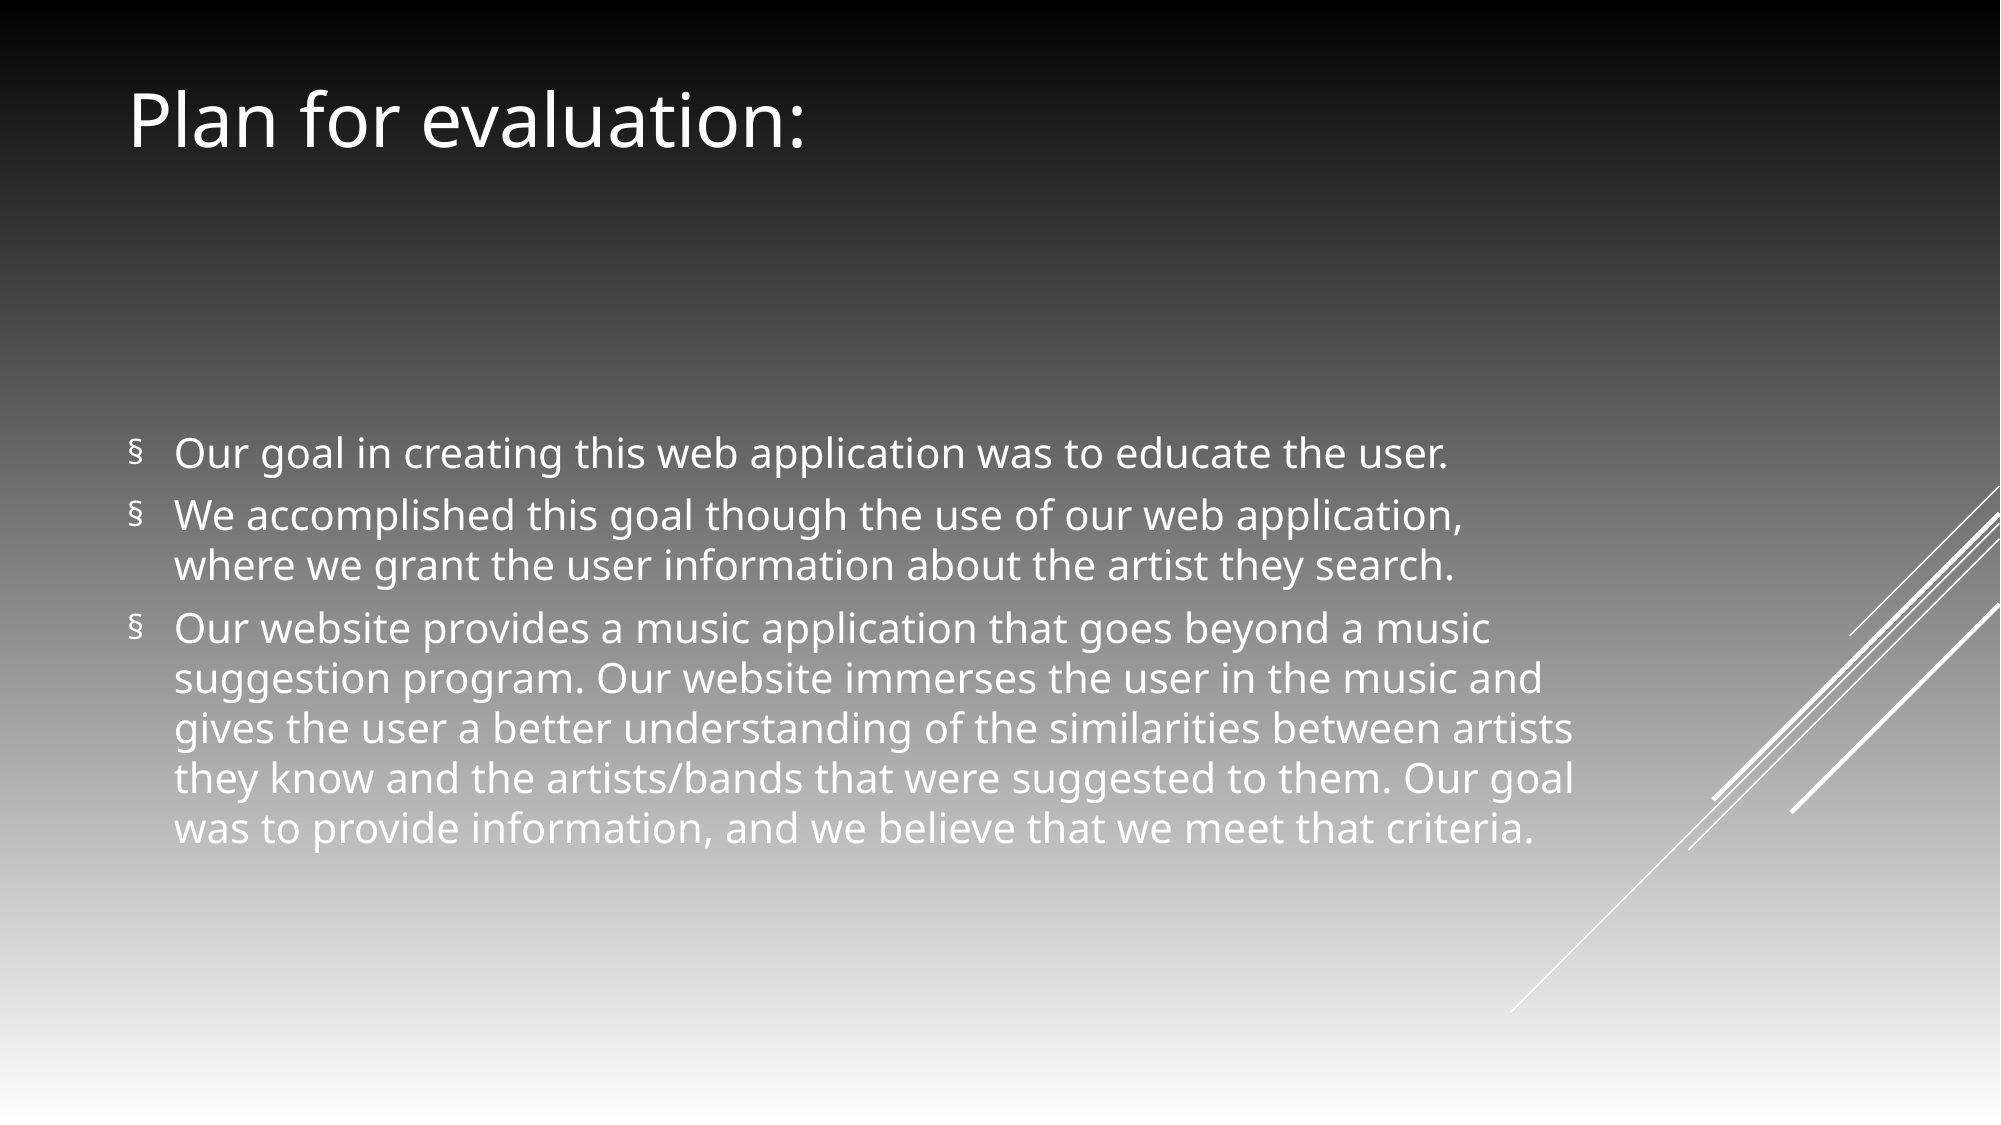

# Plan for evaluation:
Our goal in creating this web application was to educate the user.
We accomplished this goal though the use of our web application, where we grant the user information about the artist they search.
Our website provides a music application that goes beyond a music suggestion program. Our website immerses the user in the music and gives the user a better understanding of the similarities between artists they know and the artists/bands that were suggested to them. Our goal was to provide information, and we believe that we meet that criteria.